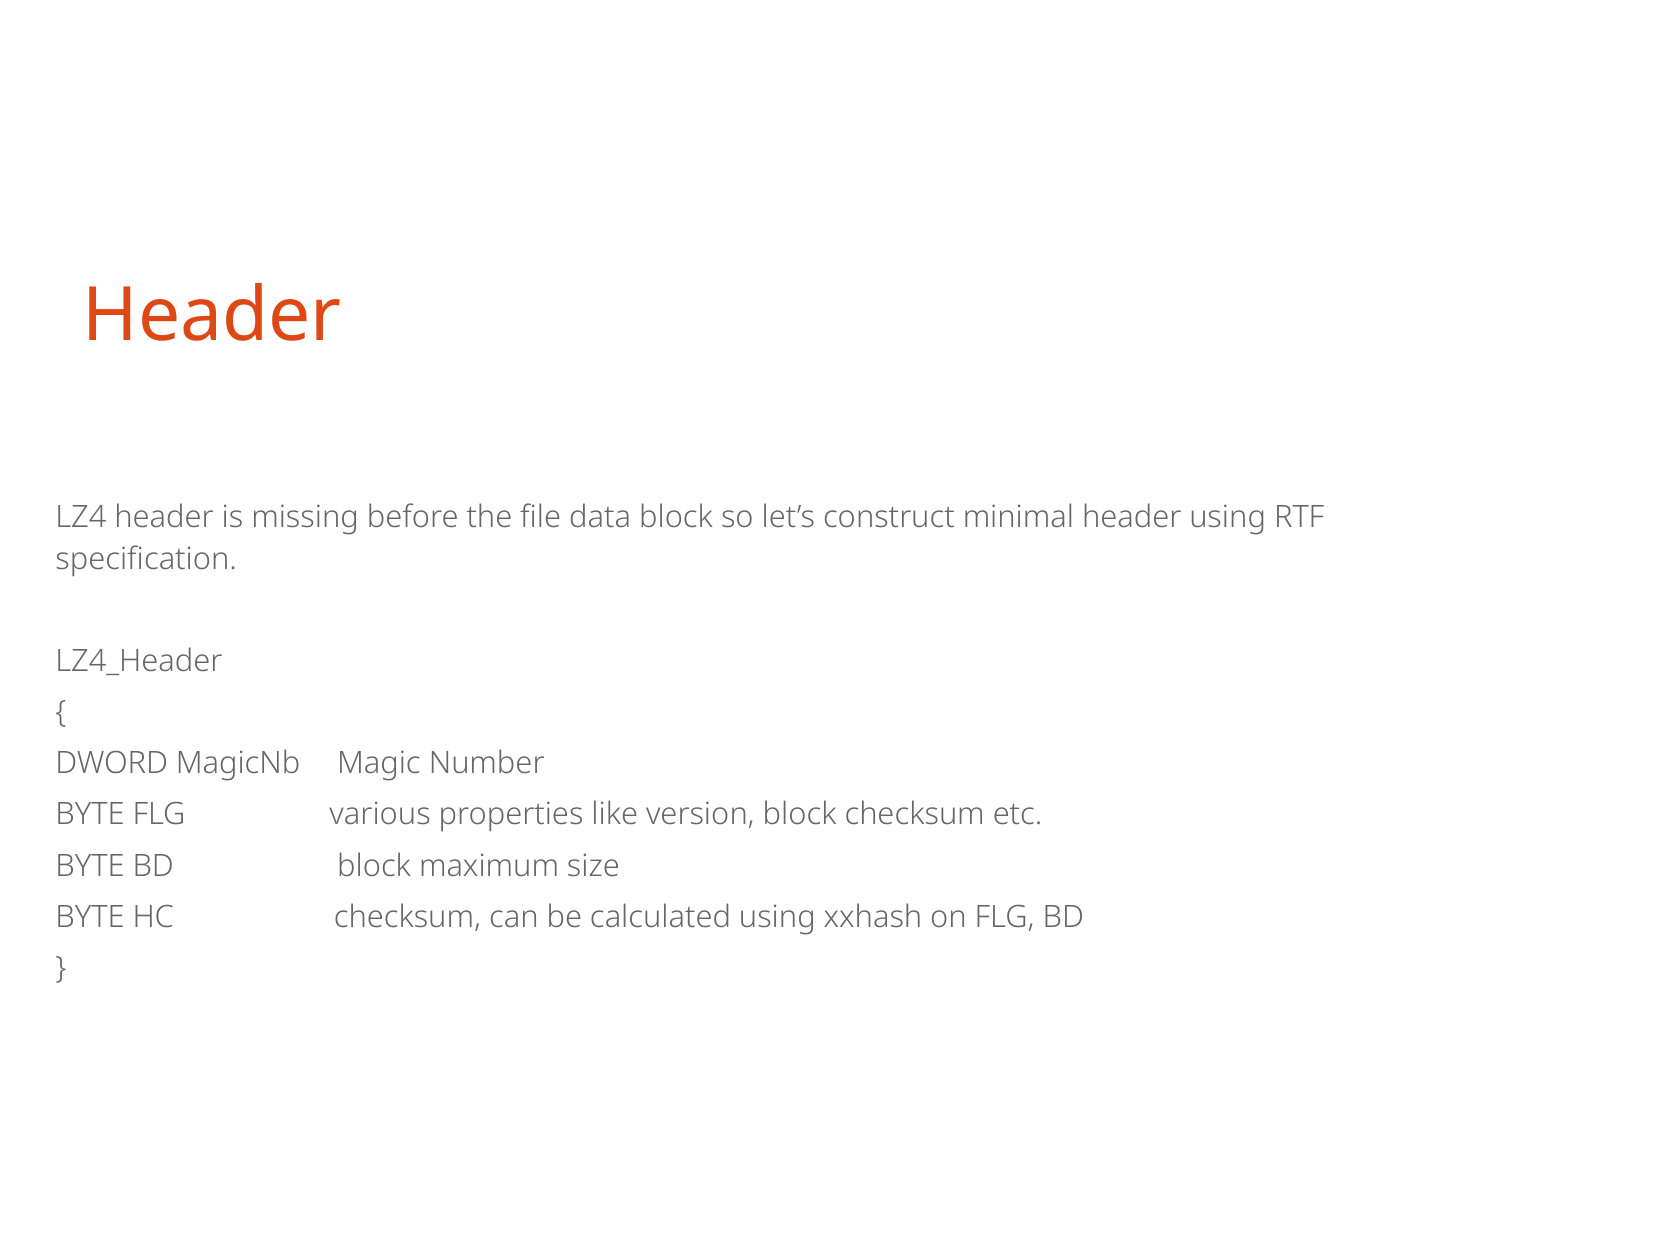

# Header
LZ4 header is missing before the file data block so let’s construct minimal header using RTF specification.
LZ4_Header
{
DWORD MagicNb 	 Magic Number
BYTE FLG various properties like version, block checksum etc.
BYTE BD		 		 block maximum size
BYTE HC checksum, can be calculated using xxhash on FLG, BD
}